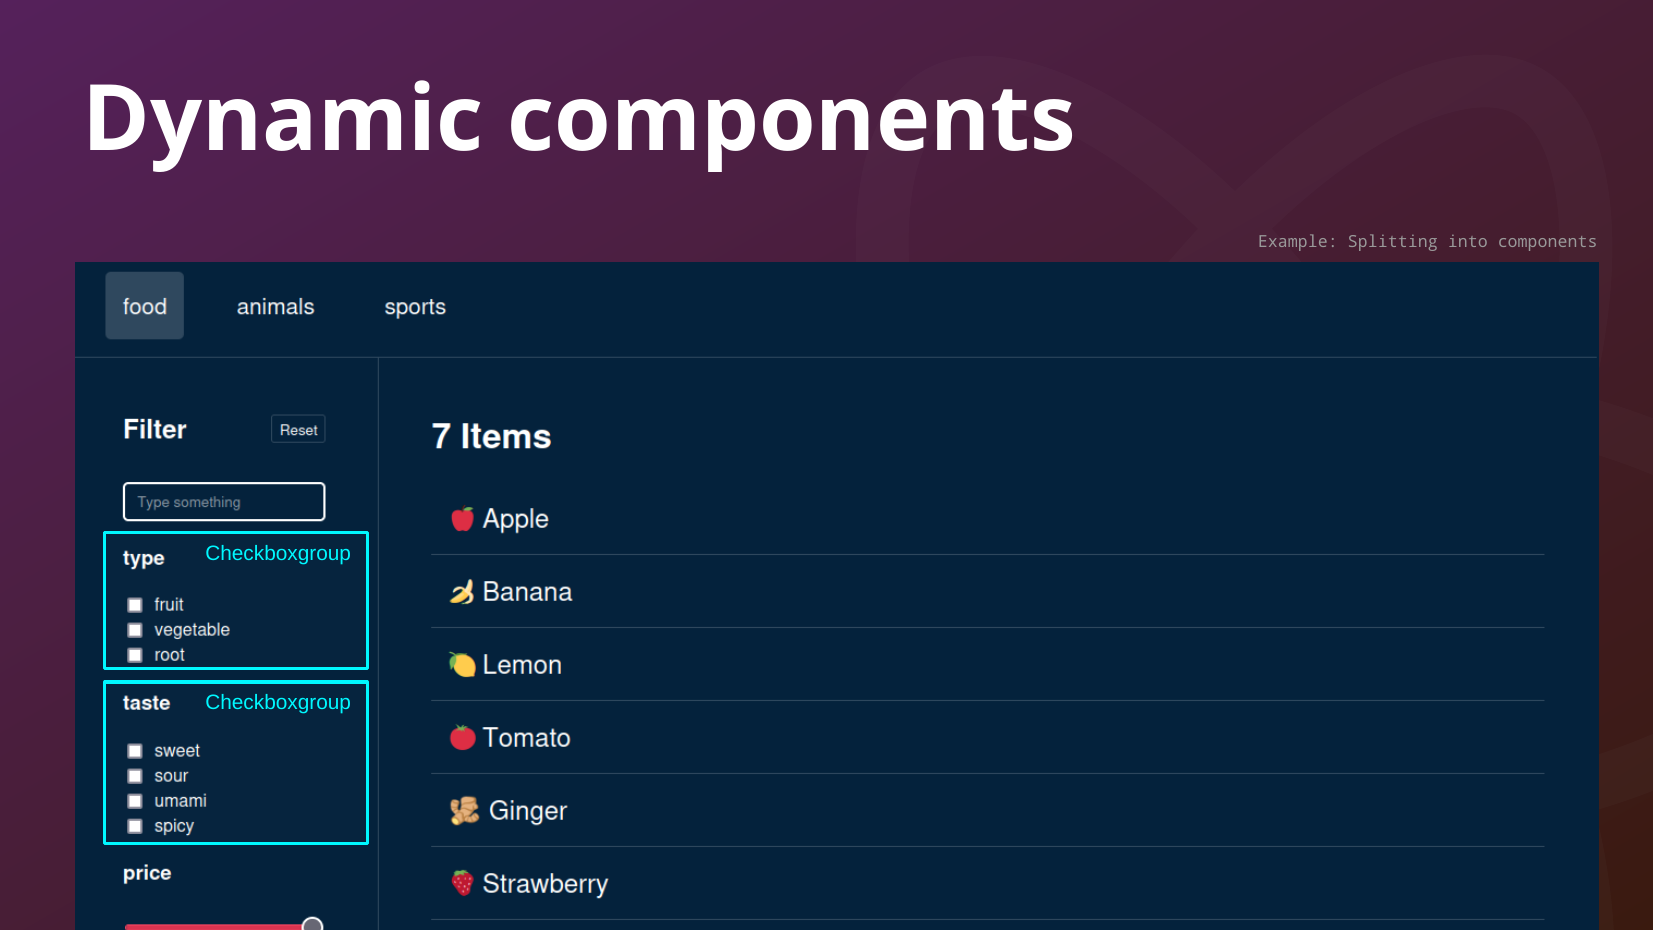

# Dynamic components
Example: Splitting into components
Checkboxgroup
Checkboxgroup